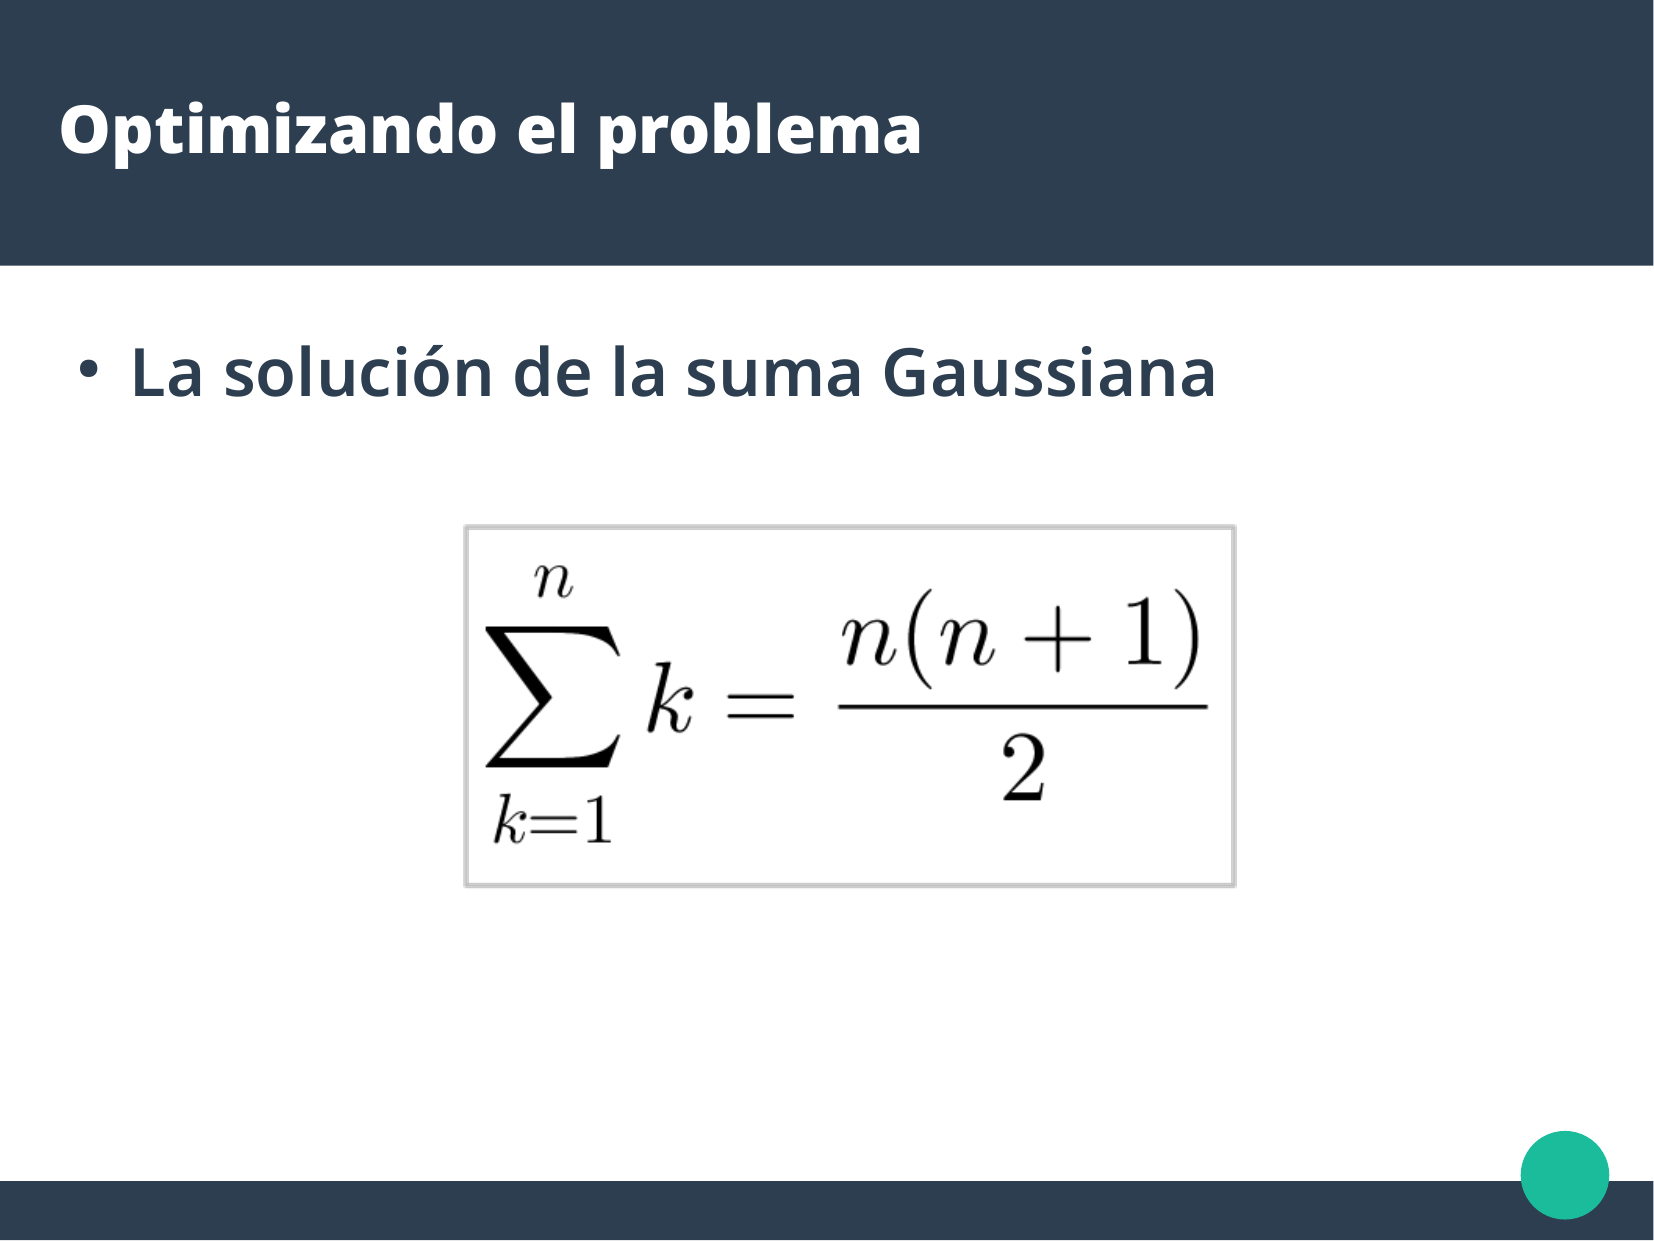

# Optimizando el problema
La solución de la suma Gaussiana